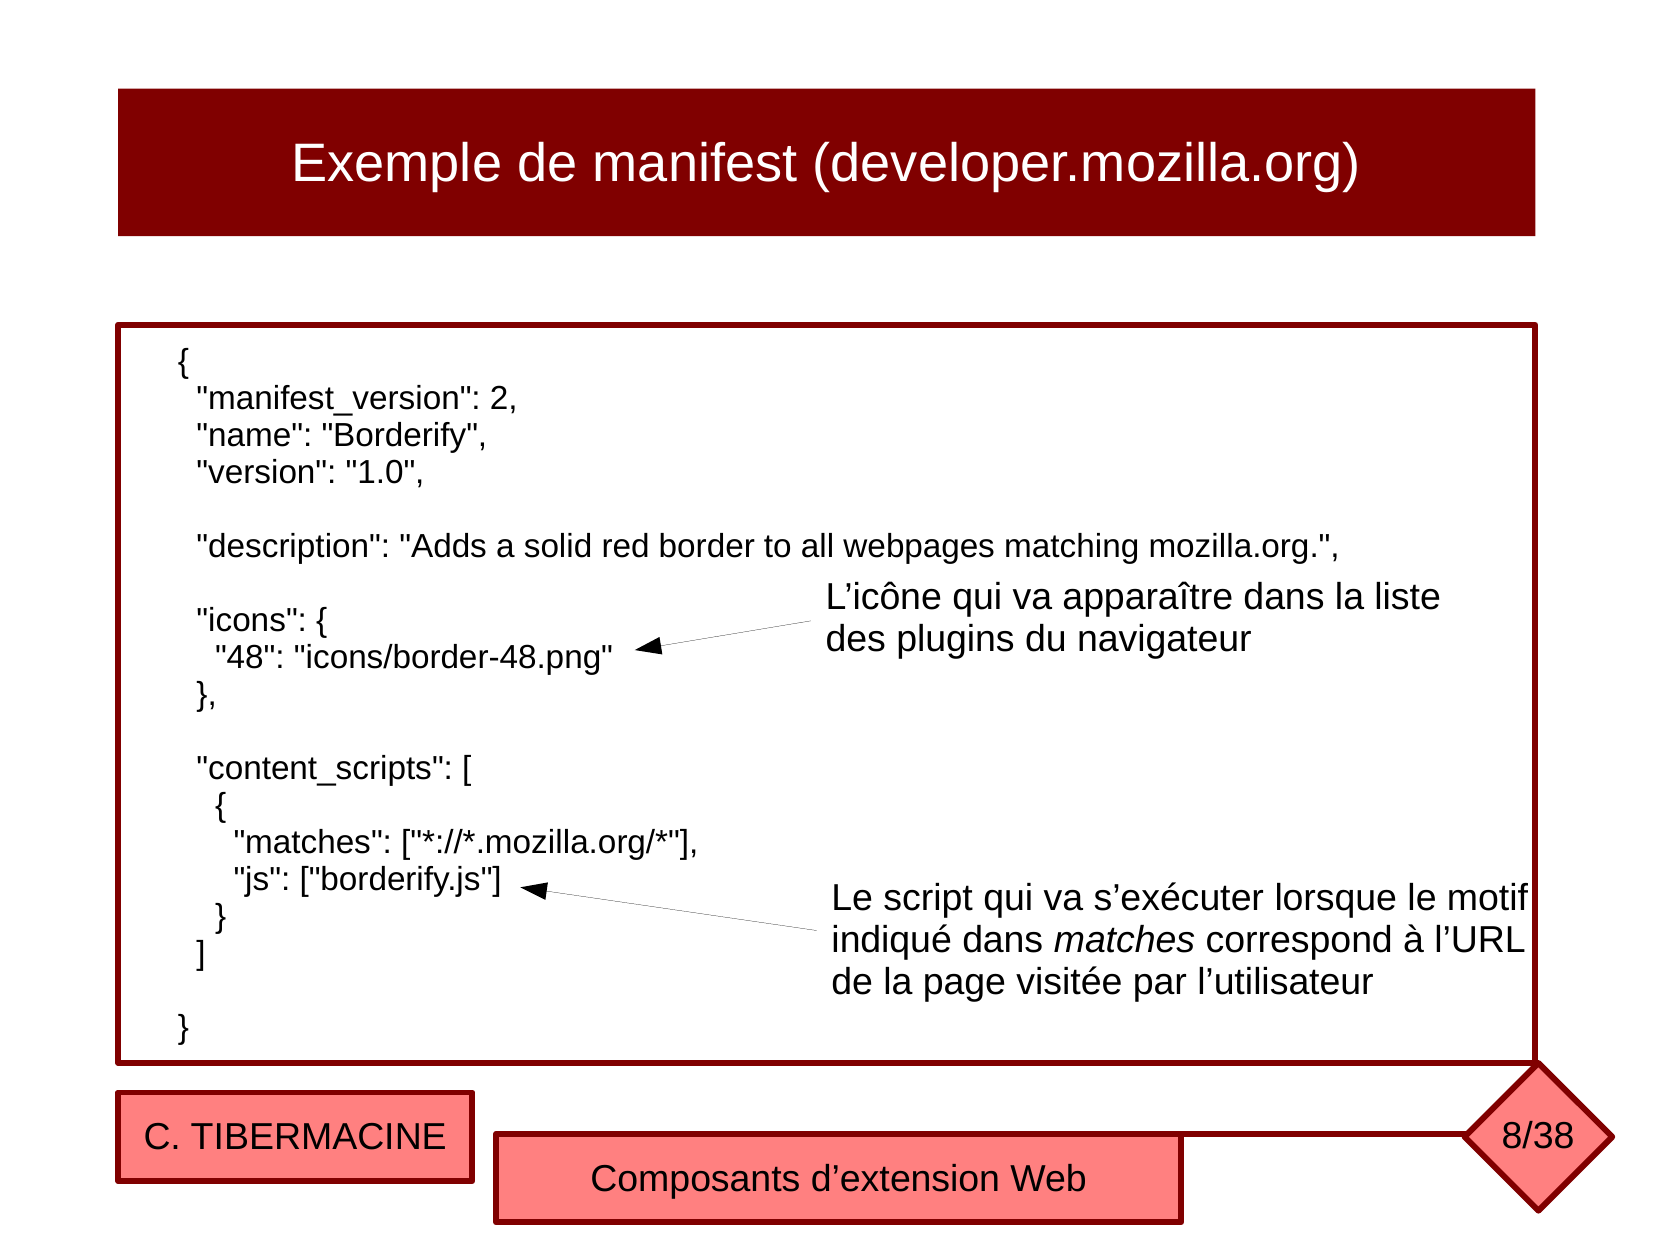

Exemple de manifest (developer.mozilla.org)
{
 "manifest_version": 2,
 "name": "Borderify",
 "version": "1.0",
 "description": "Adds a solid red border to all webpages matching mozilla.org.",
 "icons": {
 "48": "icons/border-48.png"
 },
 "content_scripts": [
 {
 "matches": ["*://*.mozilla.org/*"],
 "js": ["borderify.js"]
 }
 ]
}
L’icône qui va apparaître dans la liste
des plugins du navigateur
Le script qui va s’exécuter lorsque le motif
indiqué dans matches correspond à l’URL
de la page visitée par l’utilisateur
C. TIBERMACINE
Composants d’extension Web